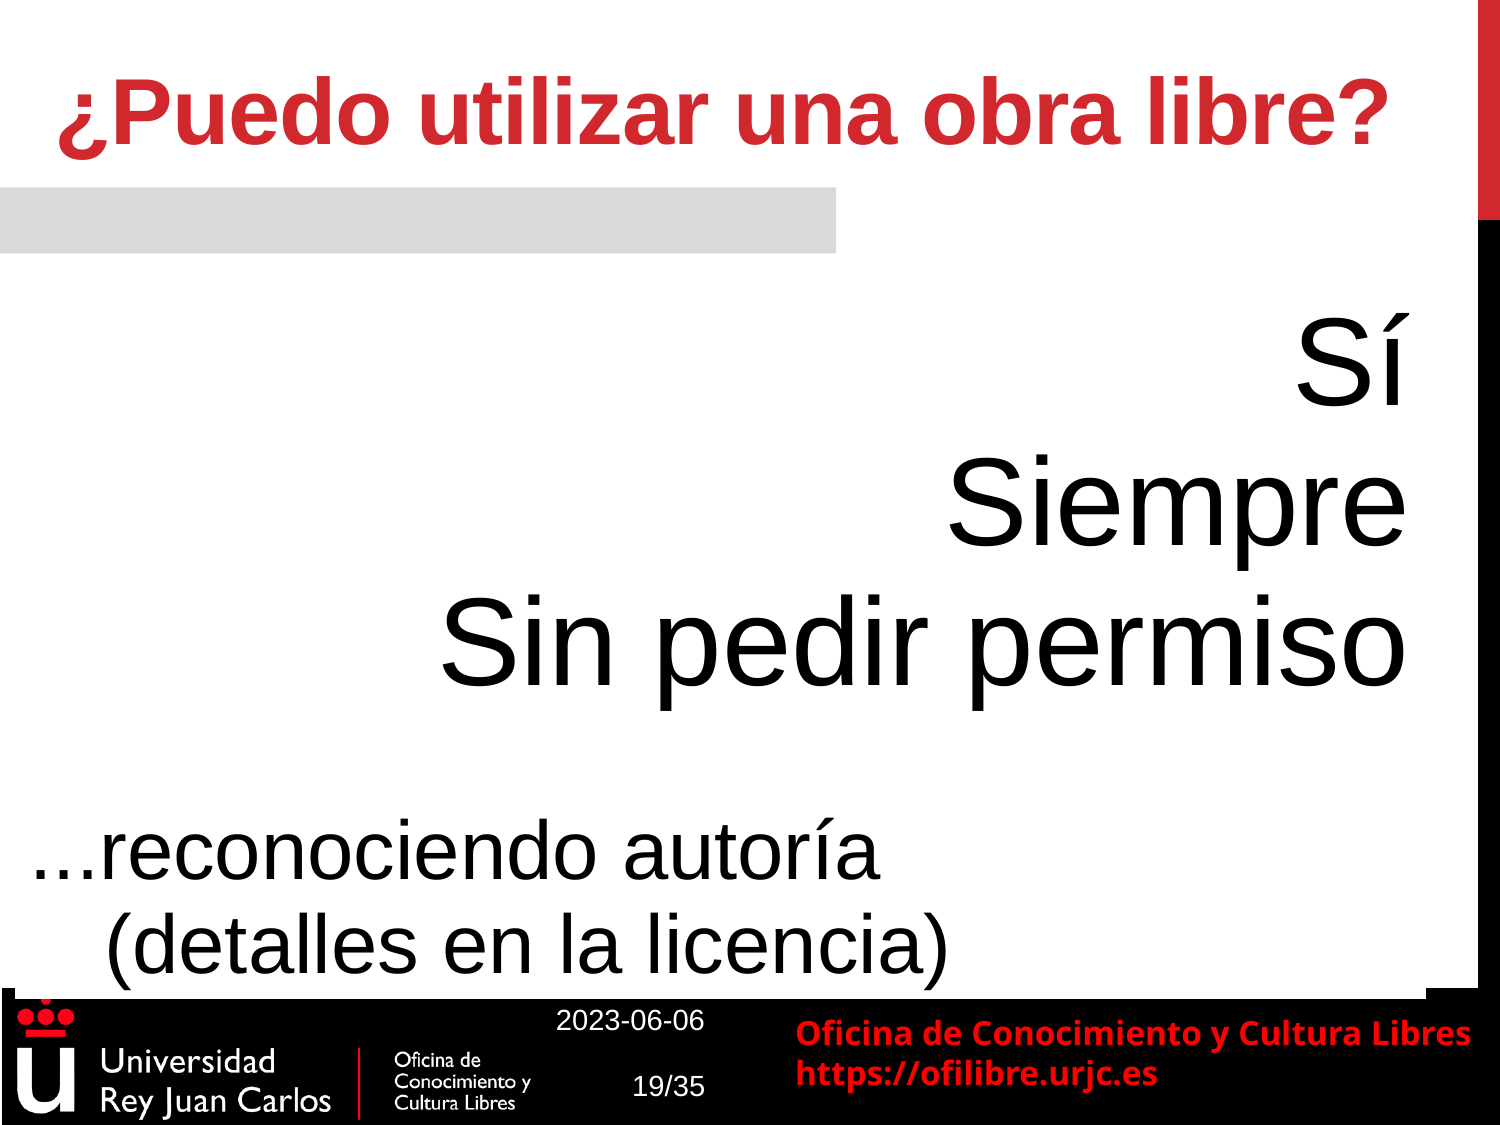

#
¿Puedo utilizar una obra libre?
Sí
Siempre
Sin pedir permiso
...reconociendo autoría
	(detalles en la licencia)